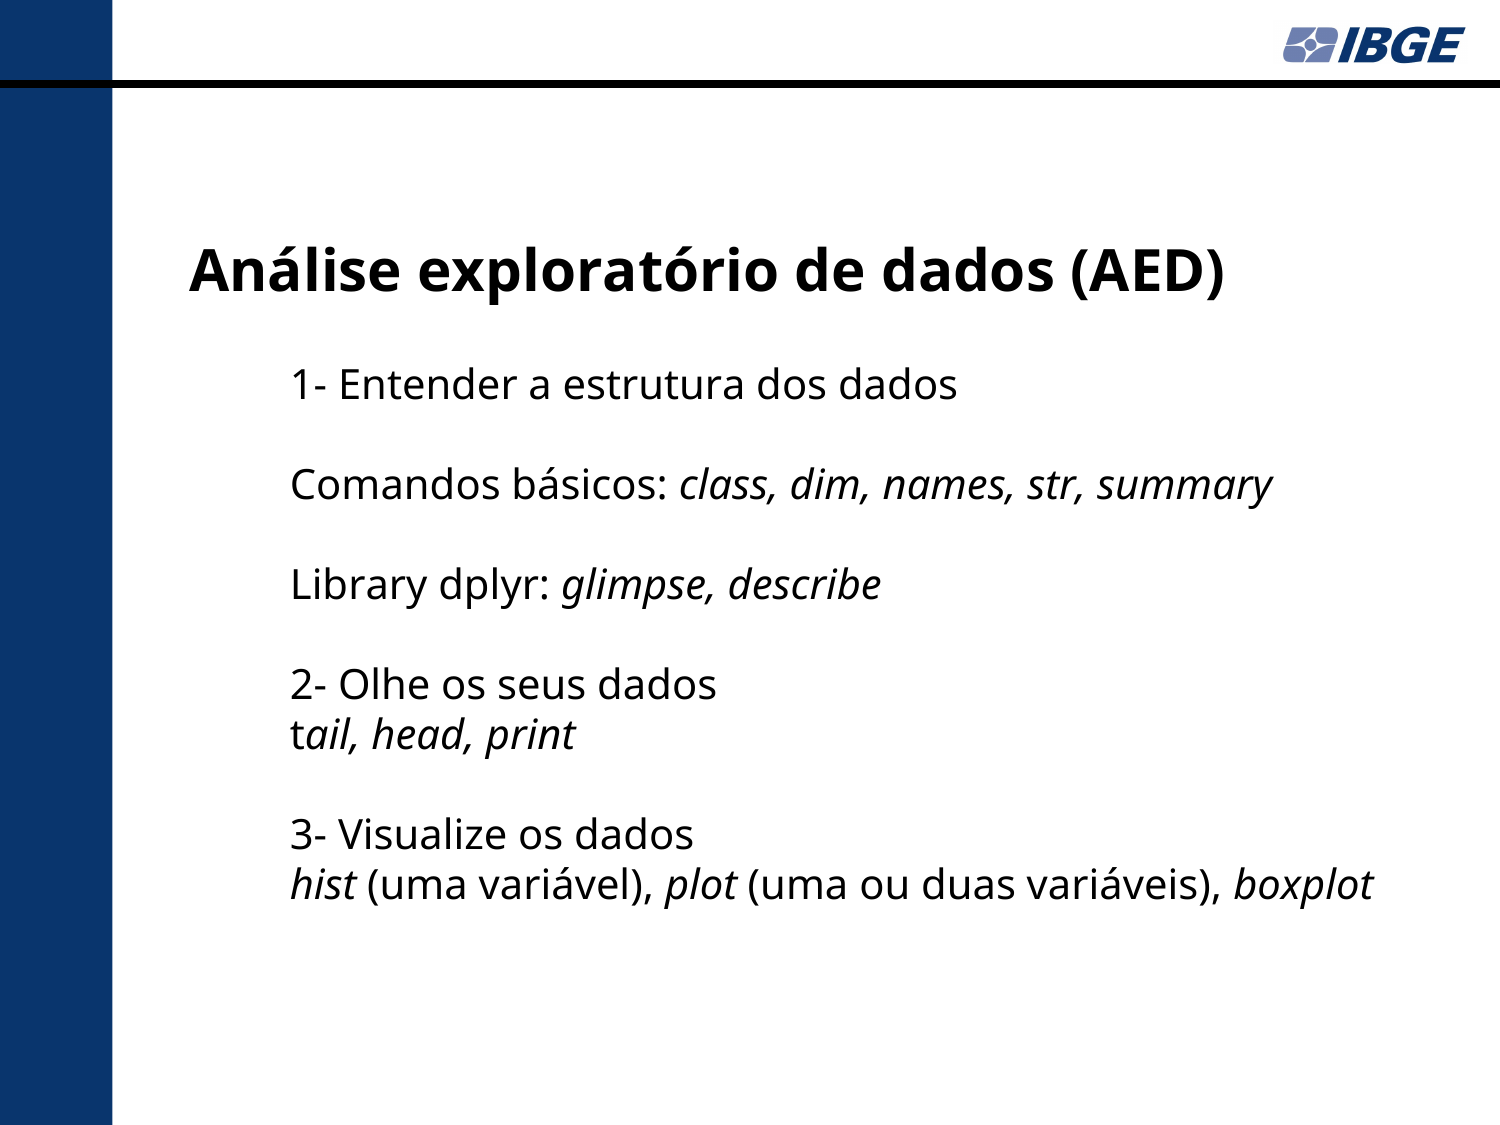

Análise exploratório de dados (AED)
1- Entender a estrutura dos dados
Comandos básicos: class, dim, names, str, summary
Library dplyr: glimpse, describe
2- Olhe os seus dados
tail, head, print
3- Visualize os dados
hist (uma variável), plot (uma ou duas variáveis), boxplot